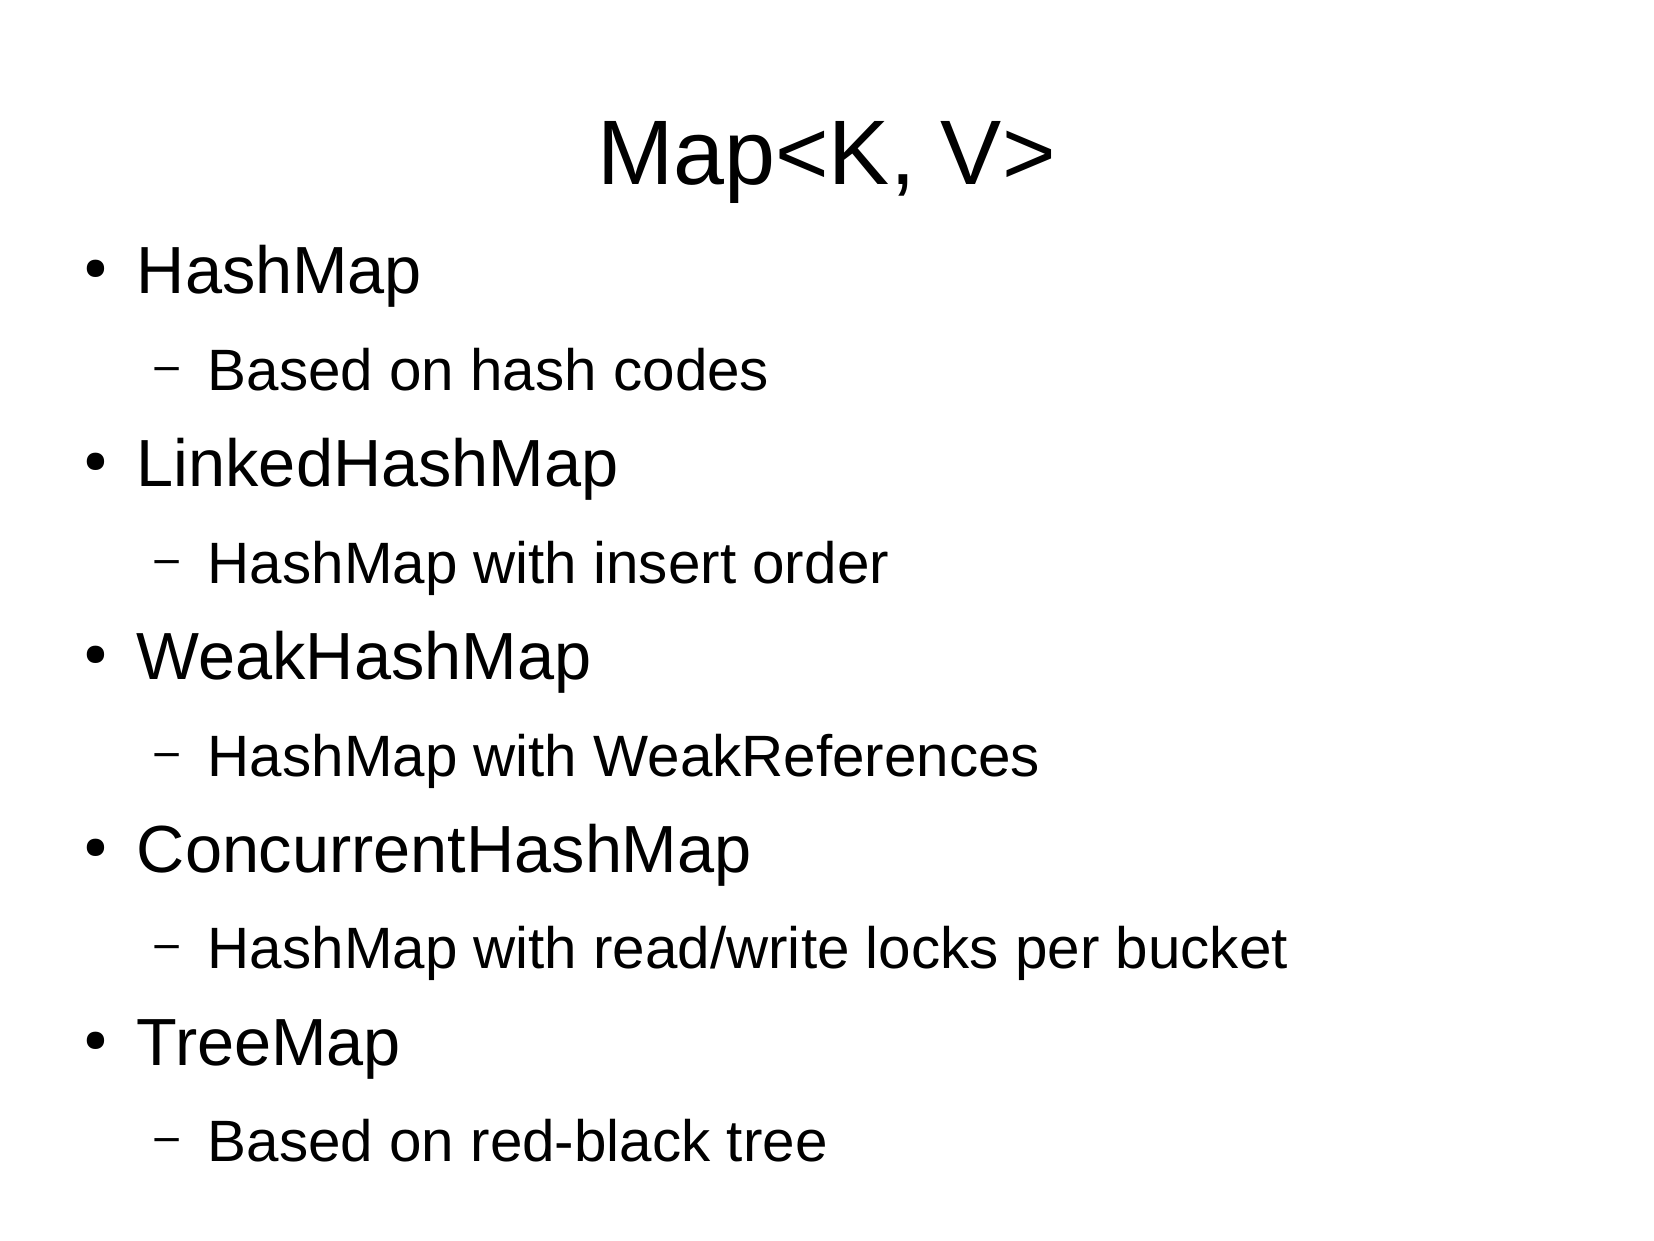

# Map<K, V>
HashMap
Based on hash codes
LinkedHashMap
HashMap with insert order
WeakHashMap
HashMap with WeakReferences
ConcurrentHashMap
HashMap with read/write locks per bucket
TreeMap
Based on red-black tree